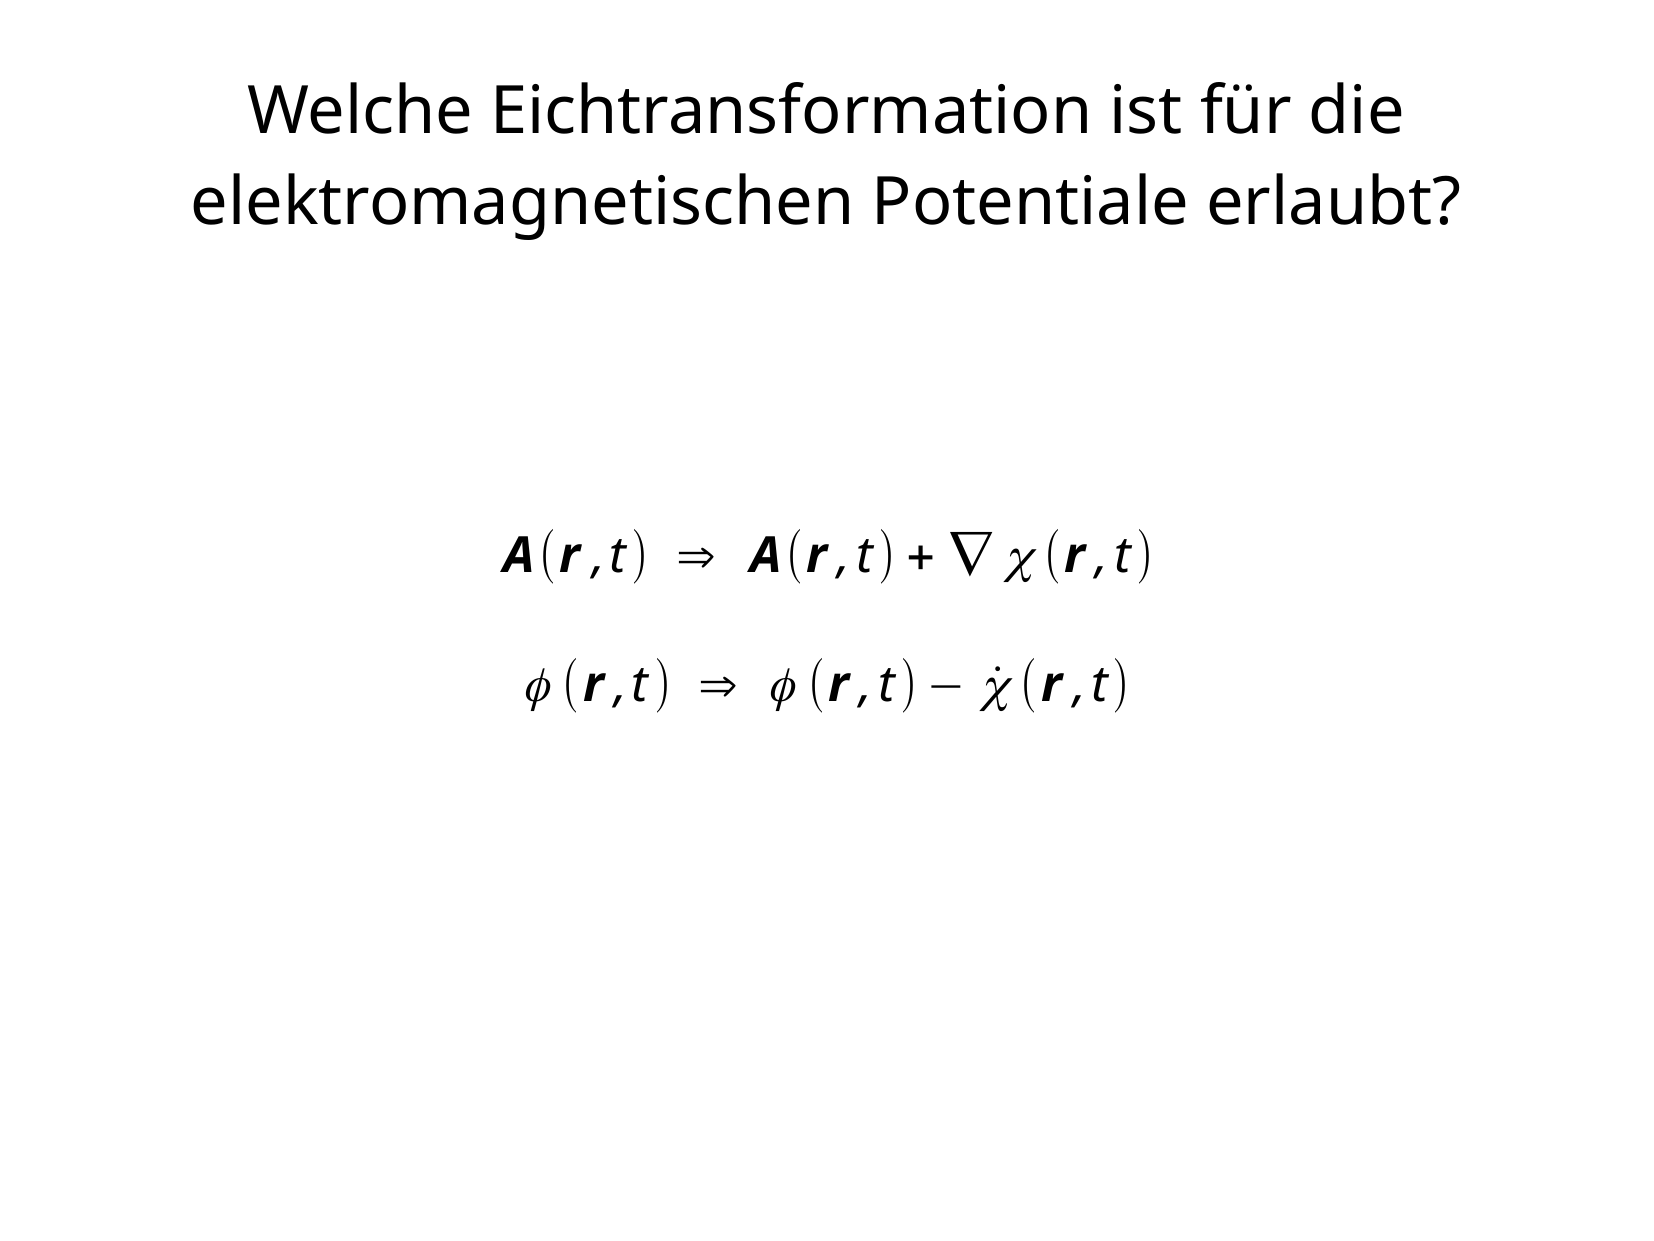

# Welche Eichtransformation ist für die elektromagnetischen Potentiale erlaubt?